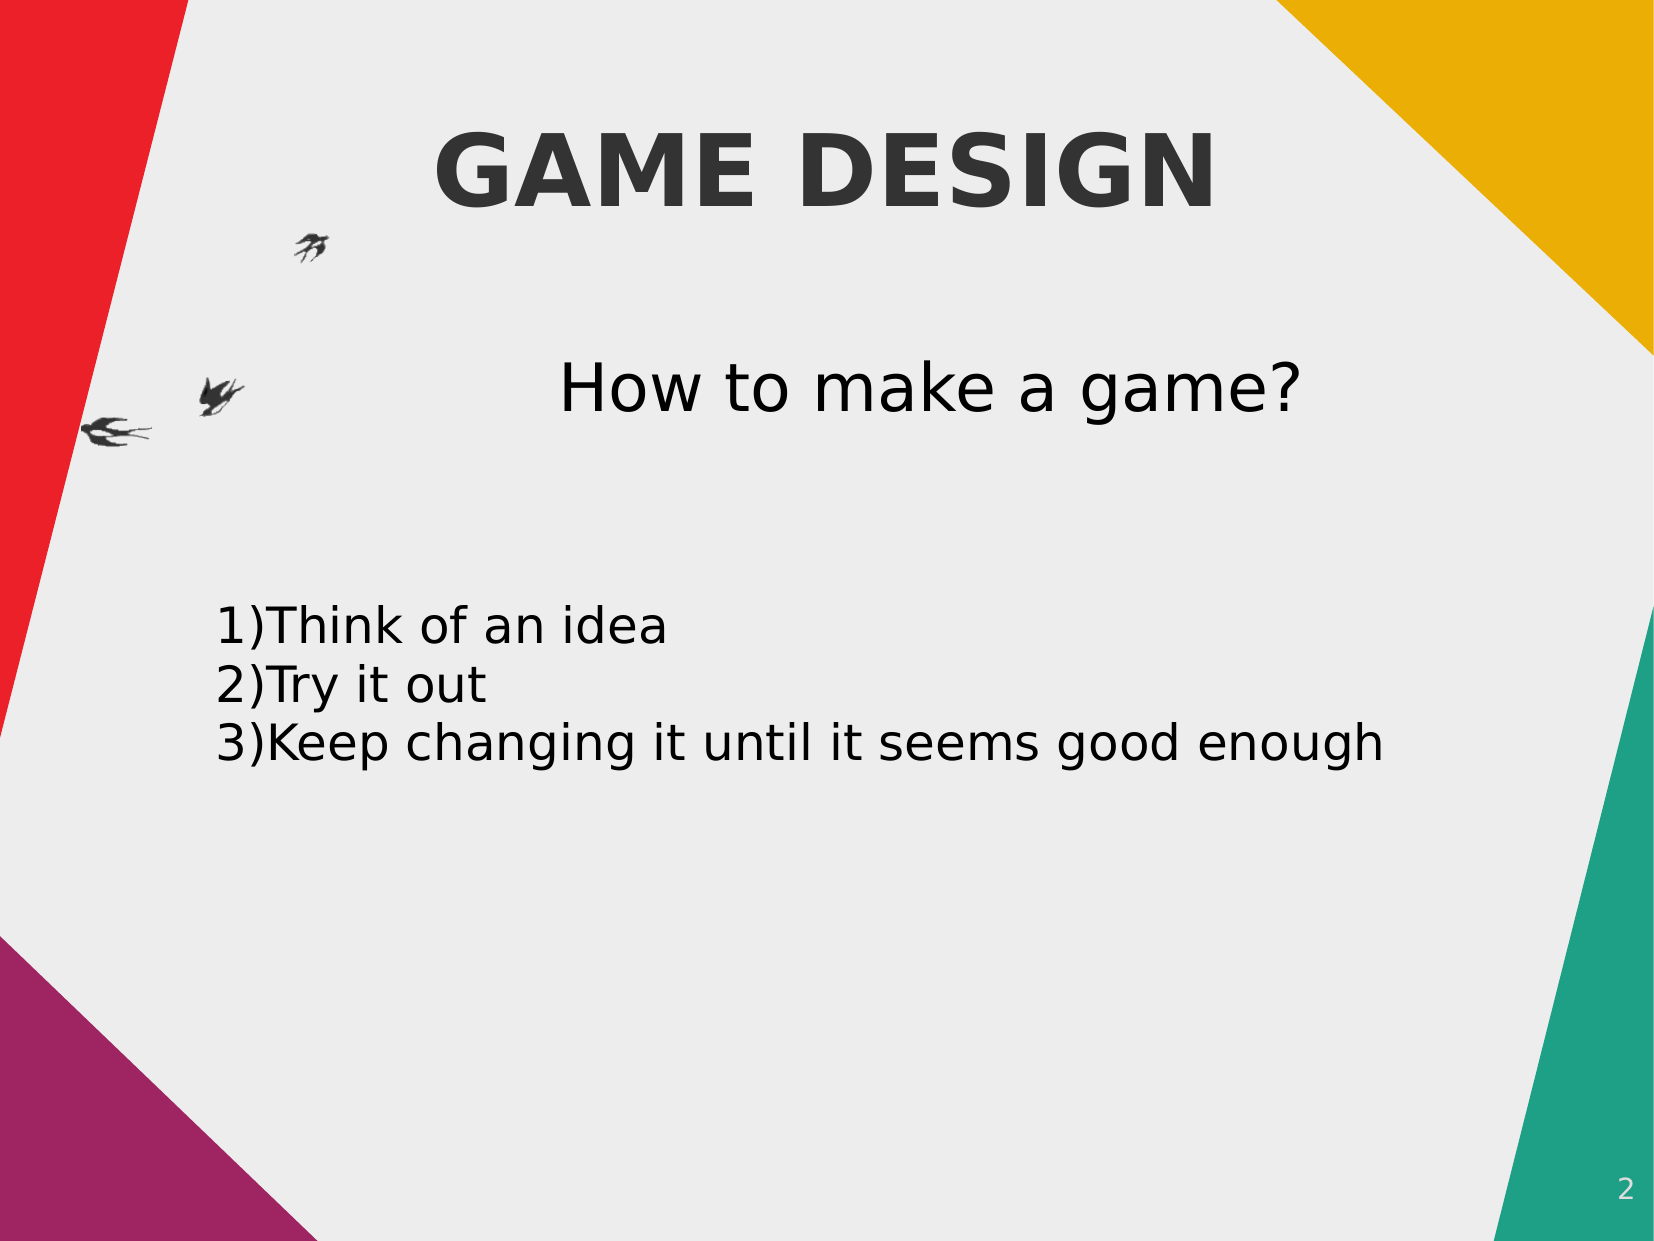

# GAME DESIGN
How to make a game?
Think of an idea
Try it out
Keep changing it until it seems good enough
2